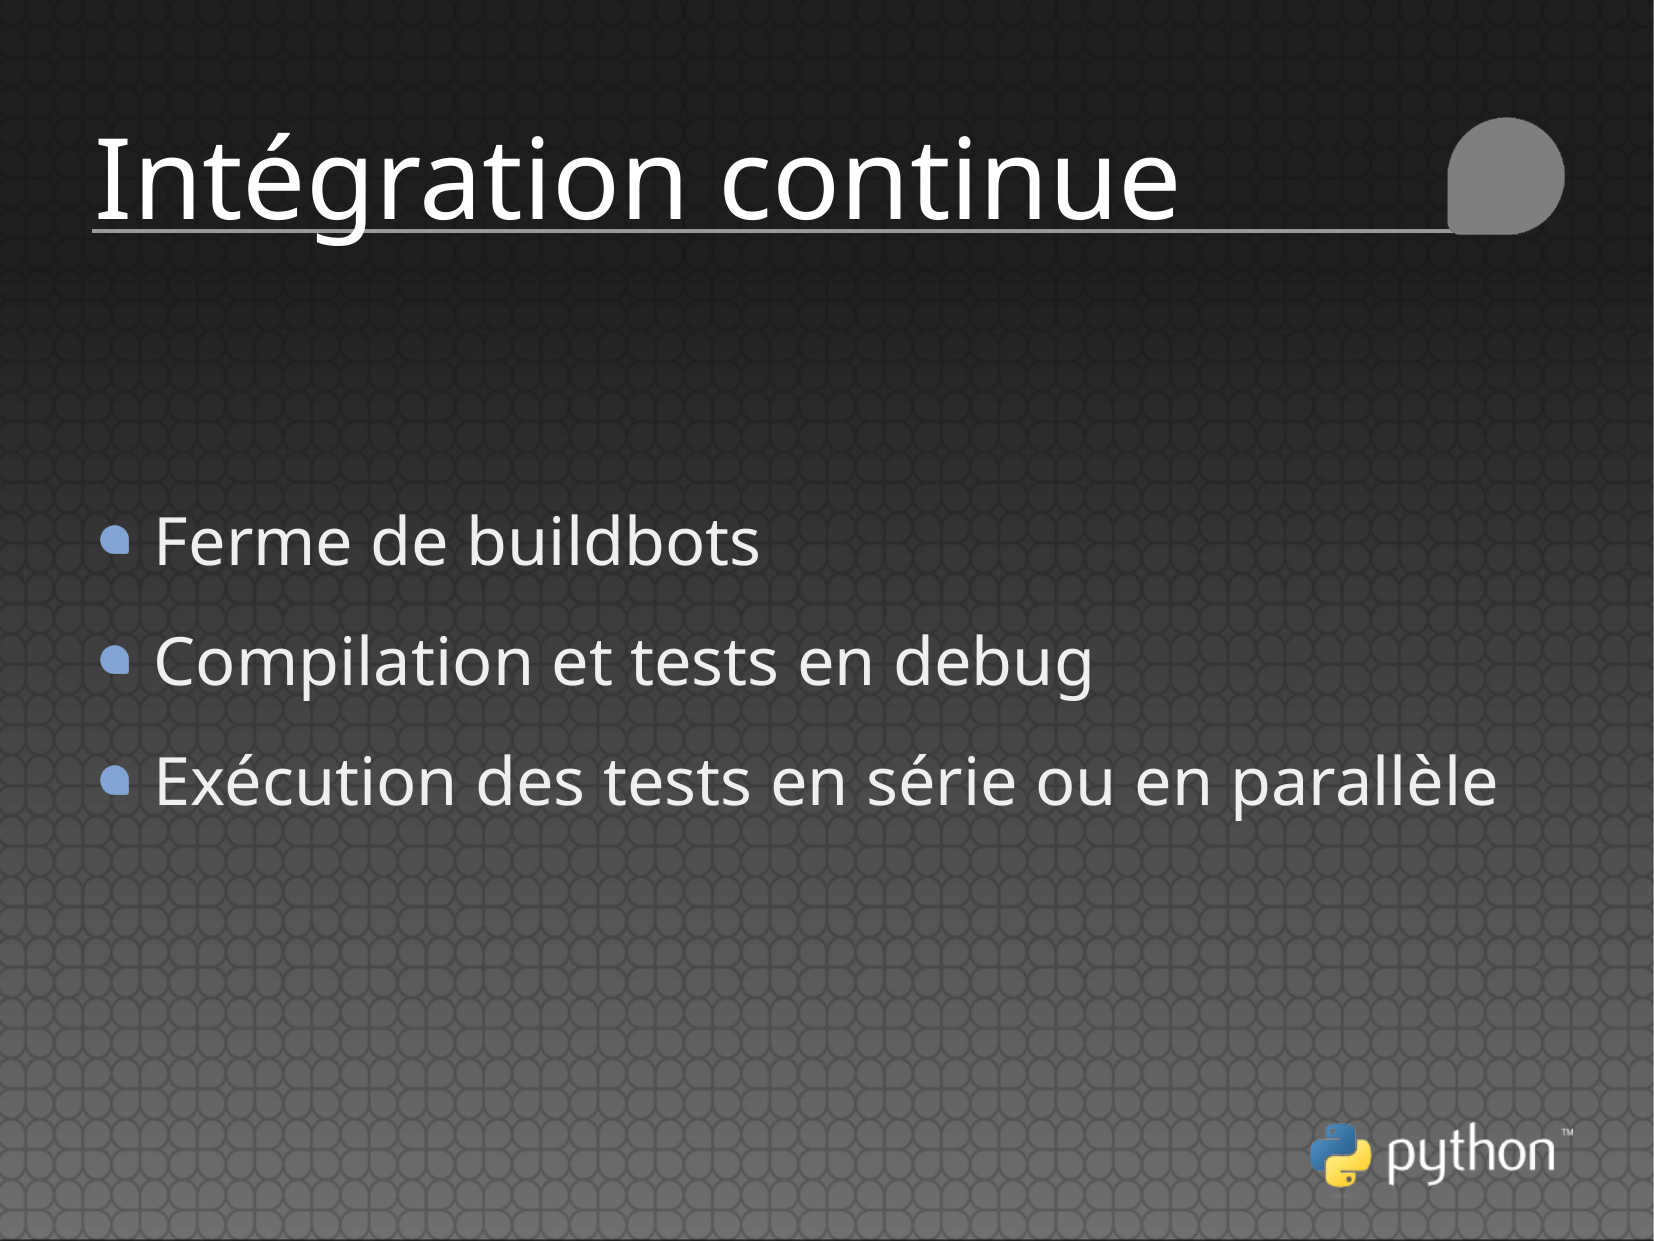

Intégration continue
# Ferme de buildbots
Compilation et tests en debug
Exécution des tests en série ou en parallèle